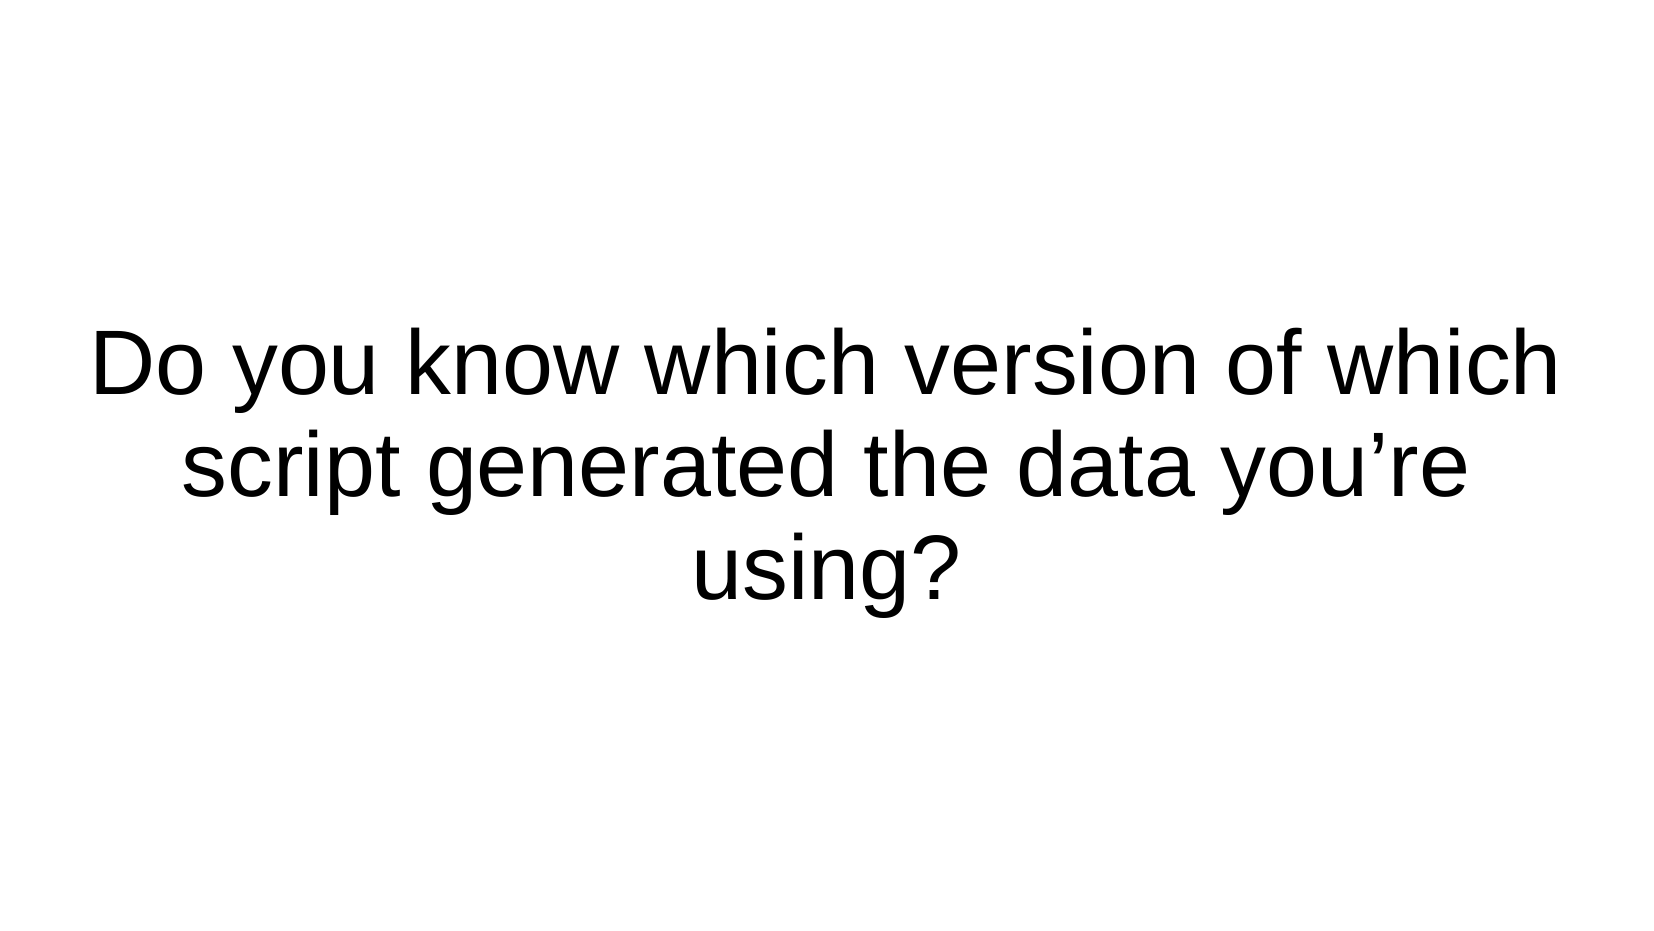

# Do you know which version of which script generated the data you’re using?